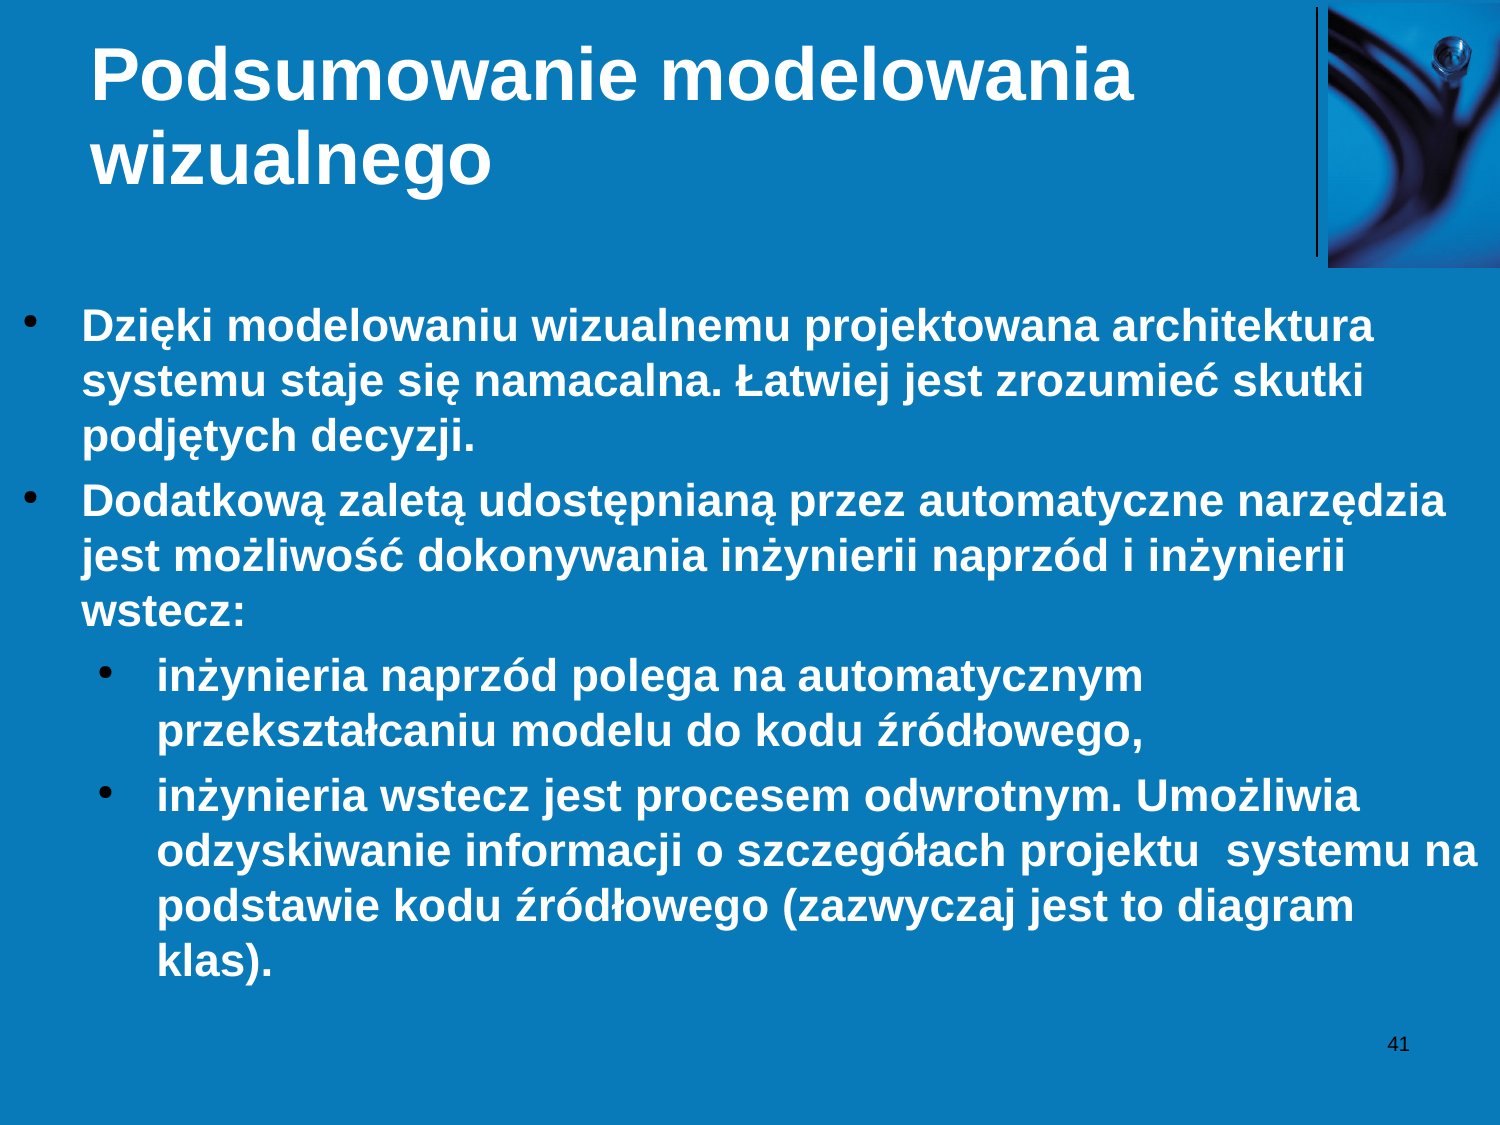

# Podsumowanie modelowania wizualnego
Dzięki modelowaniu wizualnemu projektowana architektura systemu staje się namacalna. Łatwiej jest zrozumieć skutki podjętych decyzji.
Dodatkową zaletą udostępnianą przez automatyczne narzędzia jest możliwość dokonywania inżynierii naprzód i inżynierii wstecz:
inżynieria naprzód polega na automatycznym przekształcaniu modelu do kodu źródłowego,
inżynieria wstecz jest procesem odwrotnym. Umożliwia odzyskiwanie informacji o szczegółach projektu systemu na podstawie kodu źródłowego (zazwyczaj jest to diagram klas).
41